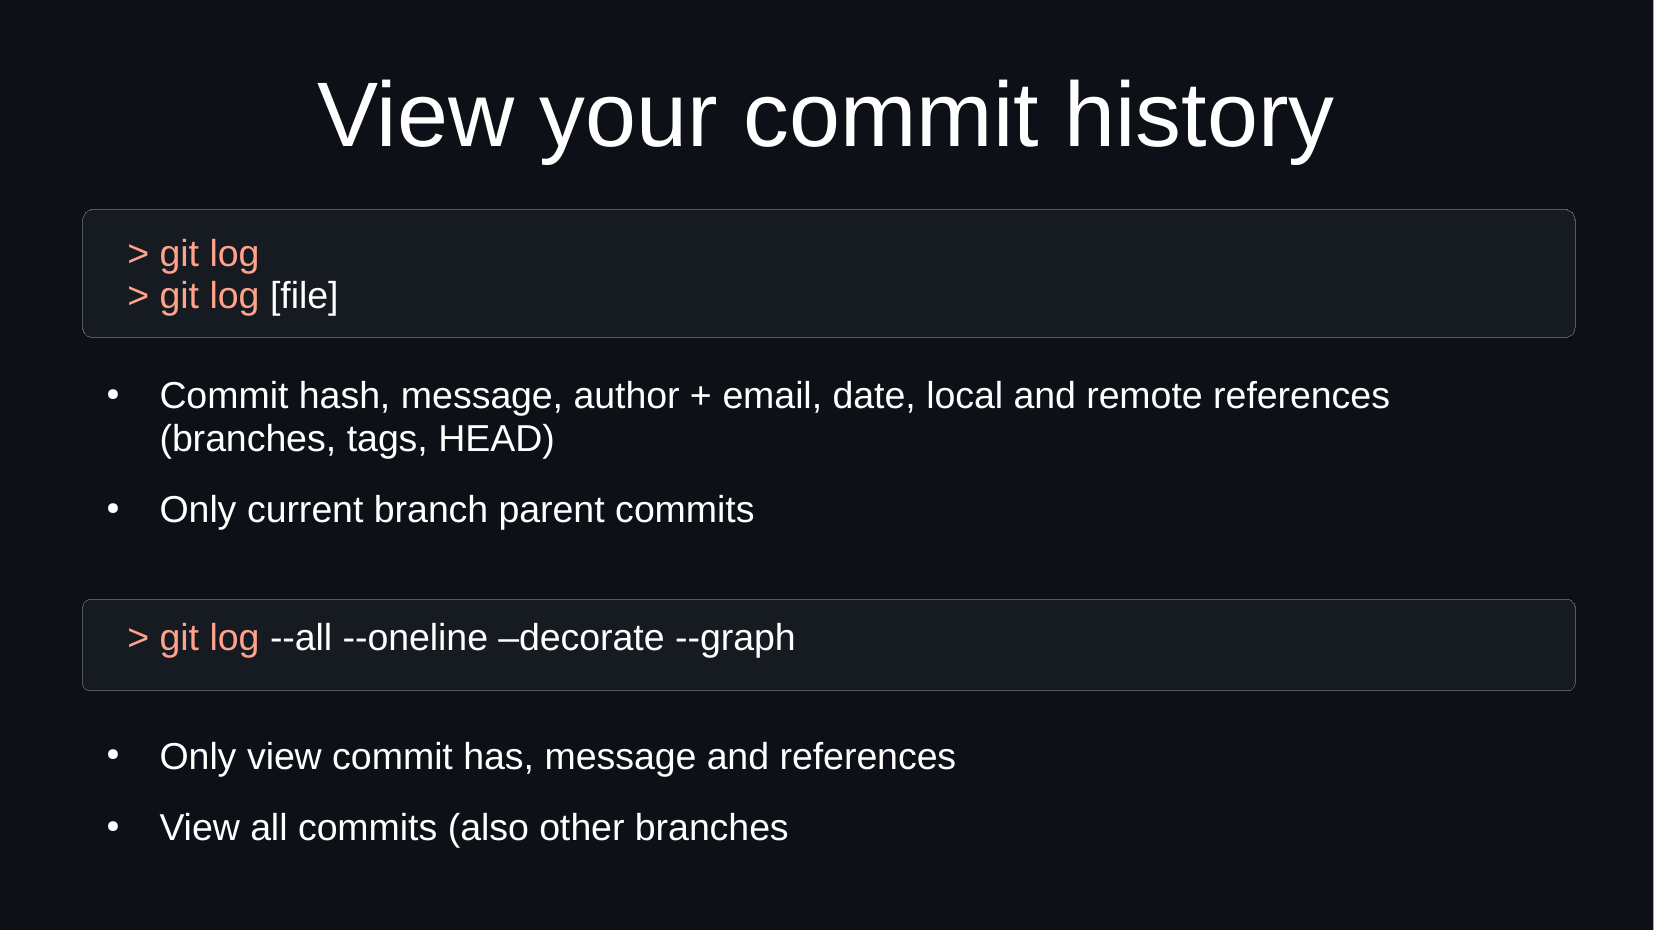

# View your commit history
> git log
> git log [file]
Commit hash, message, author + email, date, local and remote references (branches, tags, HEAD)
Only current branch parent commits
> git log --all --oneline –decorate --graph
Only view commit has, message and references
View all commits (also other branches